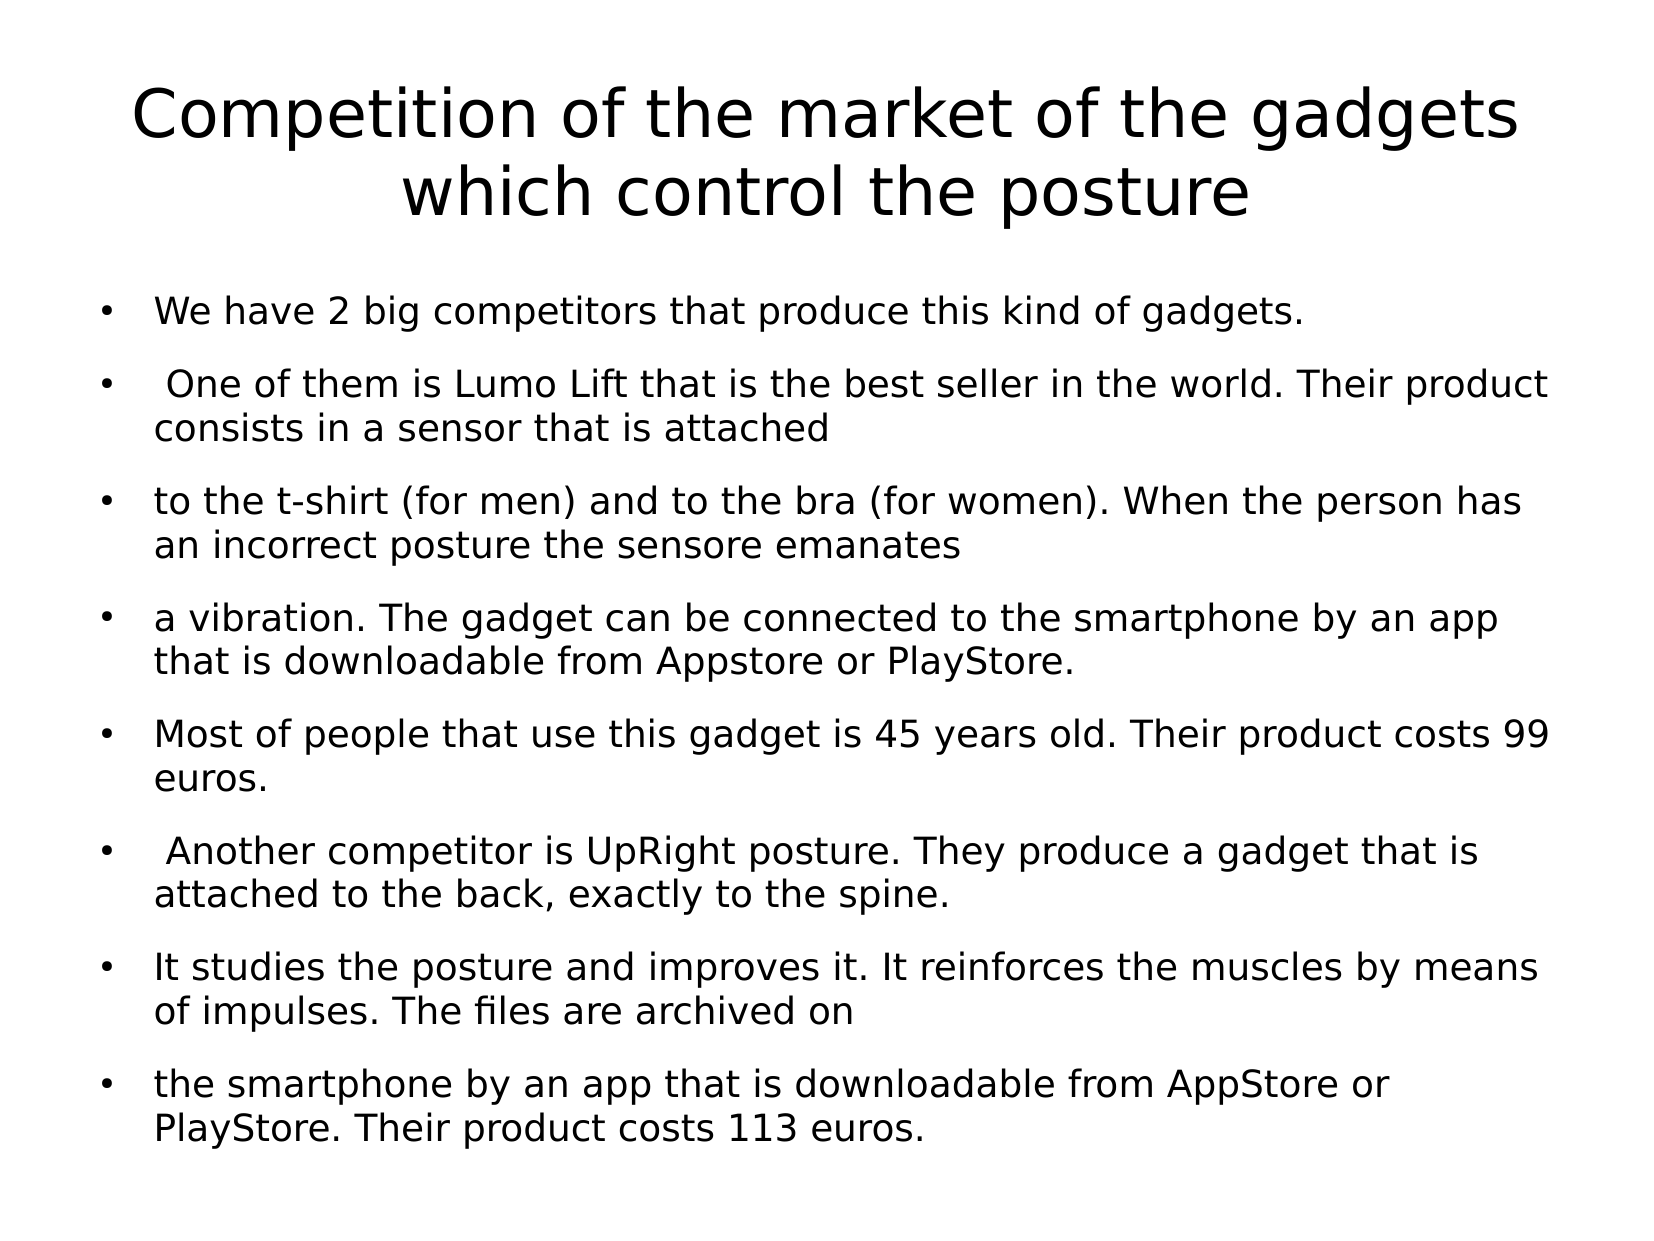

# Competition of the market of the gadgets which control the posture
We have 2 big competitors that produce this kind of gadgets.
 One of them is Lumo Lift that is the best seller in the world. Their product consists in a sensor that is attached
to the t-shirt (for men) and to the bra (for women). When the person has an incorrect posture the sensore emanates
a vibration. The gadget can be connected to the smartphone by an app that is downloadable from Appstore or PlayStore.
Most of people that use this gadget is 45 years old. Their product costs 99 euros.
 Another competitor is UpRight posture. They produce a gadget that is attached to the back, exactly to the spine.
It studies the posture and improves it. It reinforces the muscles by means of impulses. The files are archived on
the smartphone by an app that is downloadable from AppStore or PlayStore. Their product costs 113 euros.